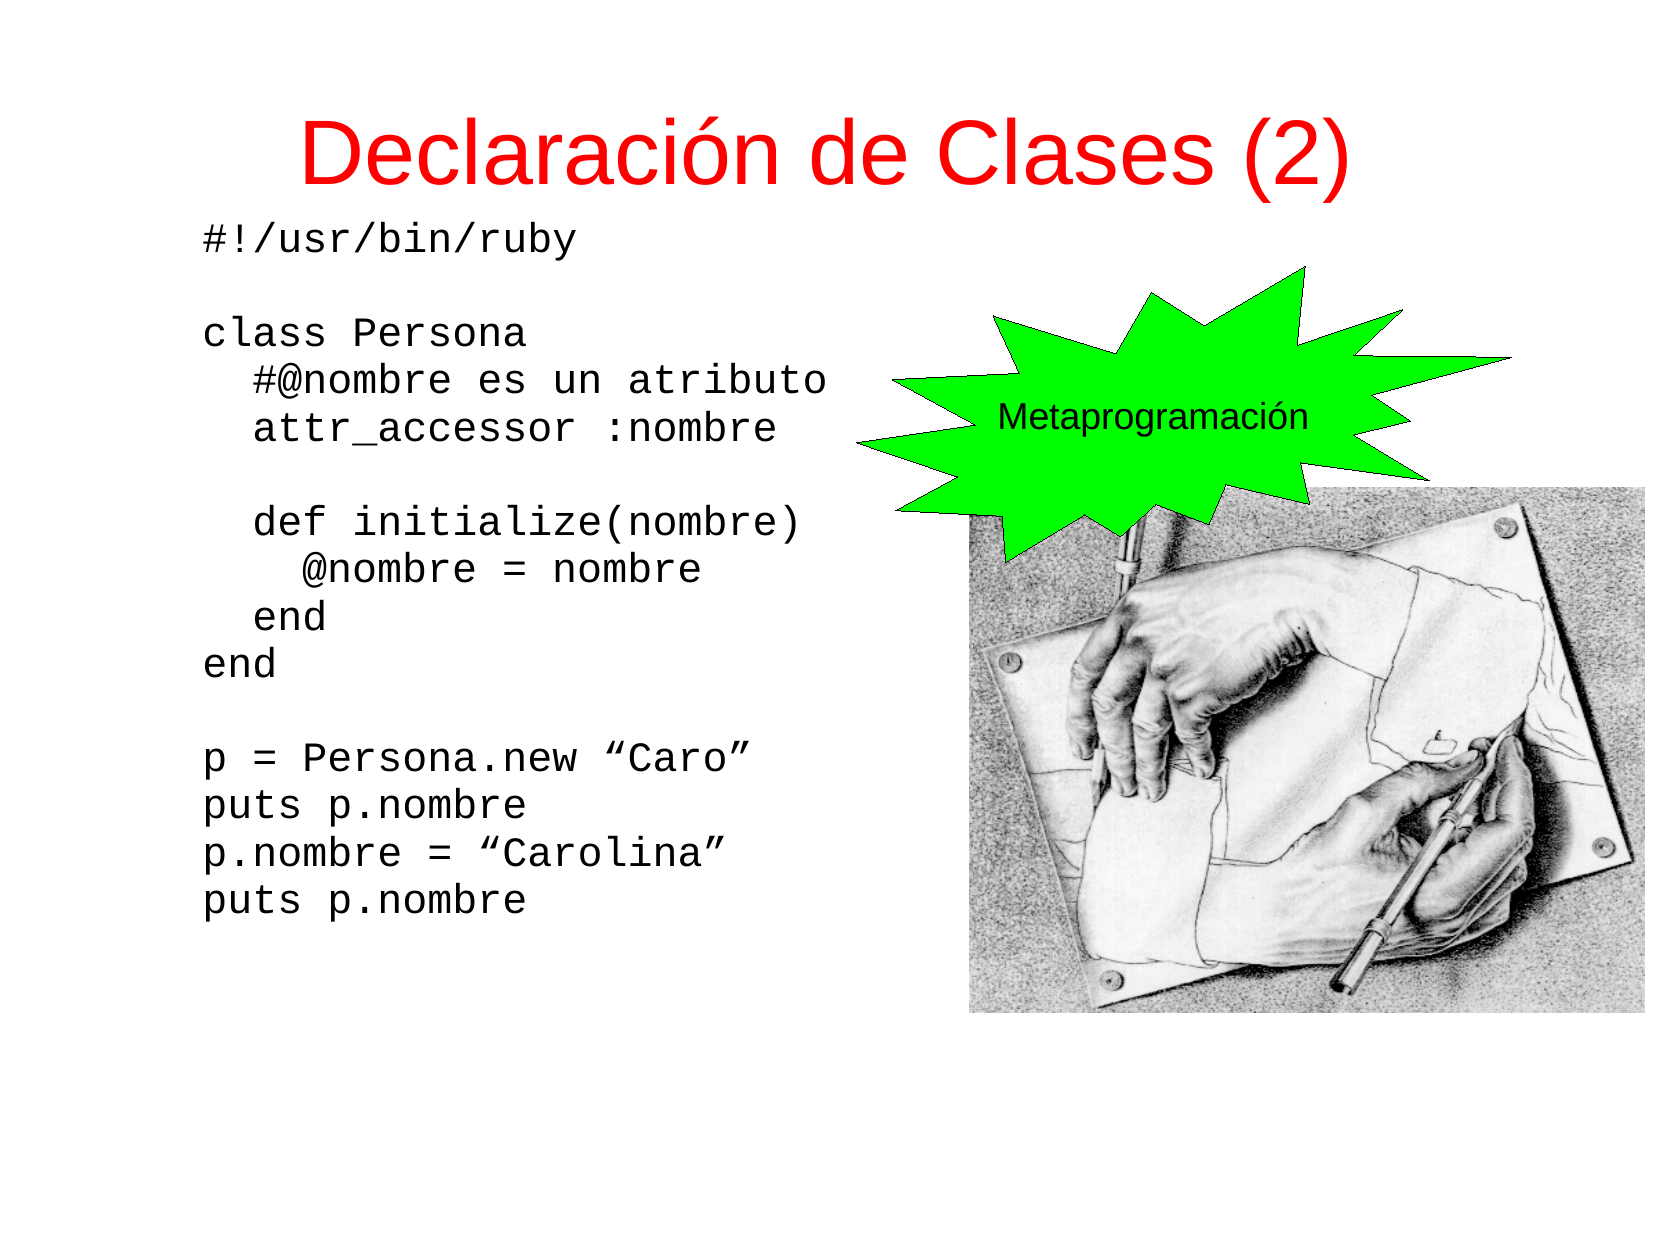

# Declaración de Clases (2)
#!/usr/bin/ruby
class Persona
 #@nombre es un atributo
 attr_accessor :nombre
 def initialize(nombre)
 @nombre = nombre
 end
end
p = Persona.new “Caro”
puts p.nombre
p.nombre = “Carolina”
puts p.nombre
Metaprogramación